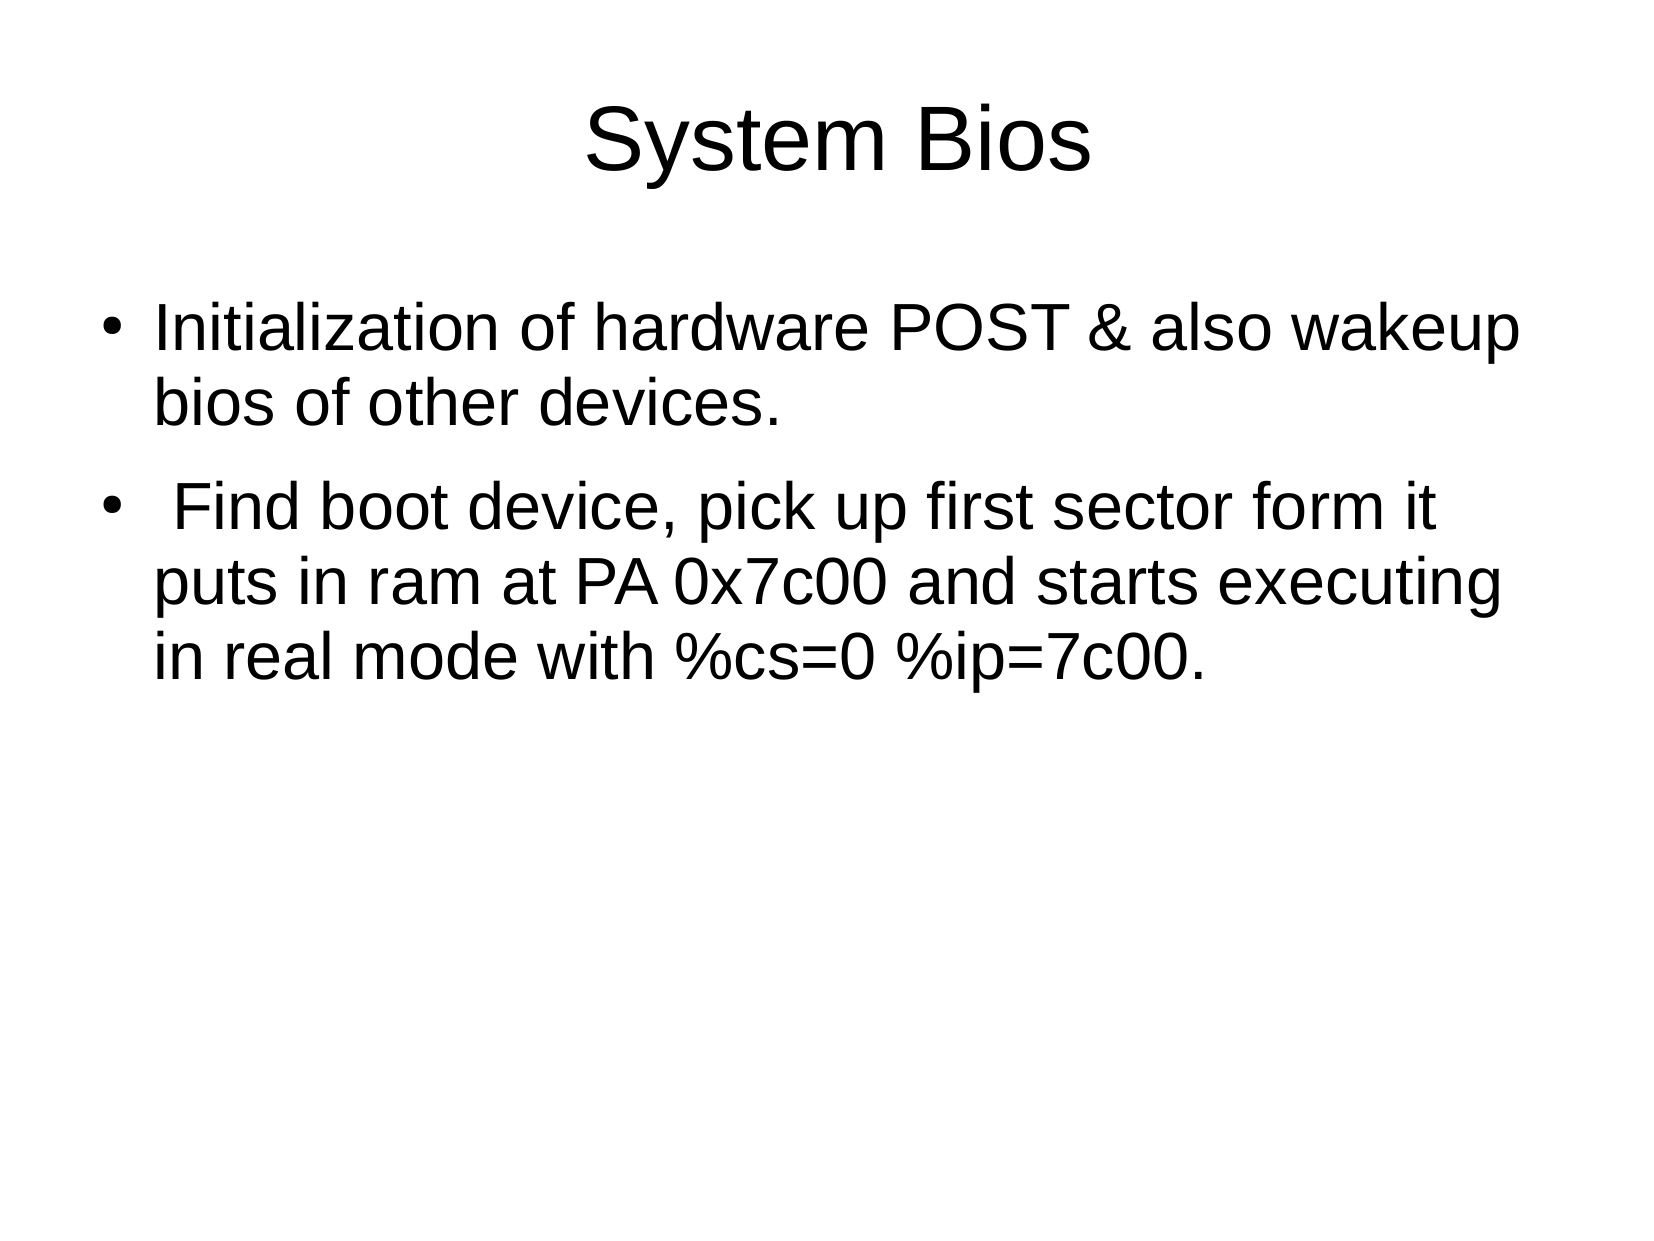

# System Bios
Initialization of hardware POST & also wakeup bios of other devices.
 Find boot device, pick up first sector form it puts in ram at PA 0x7c00 and starts executing in real mode with %cs=0 %ip=7c00.